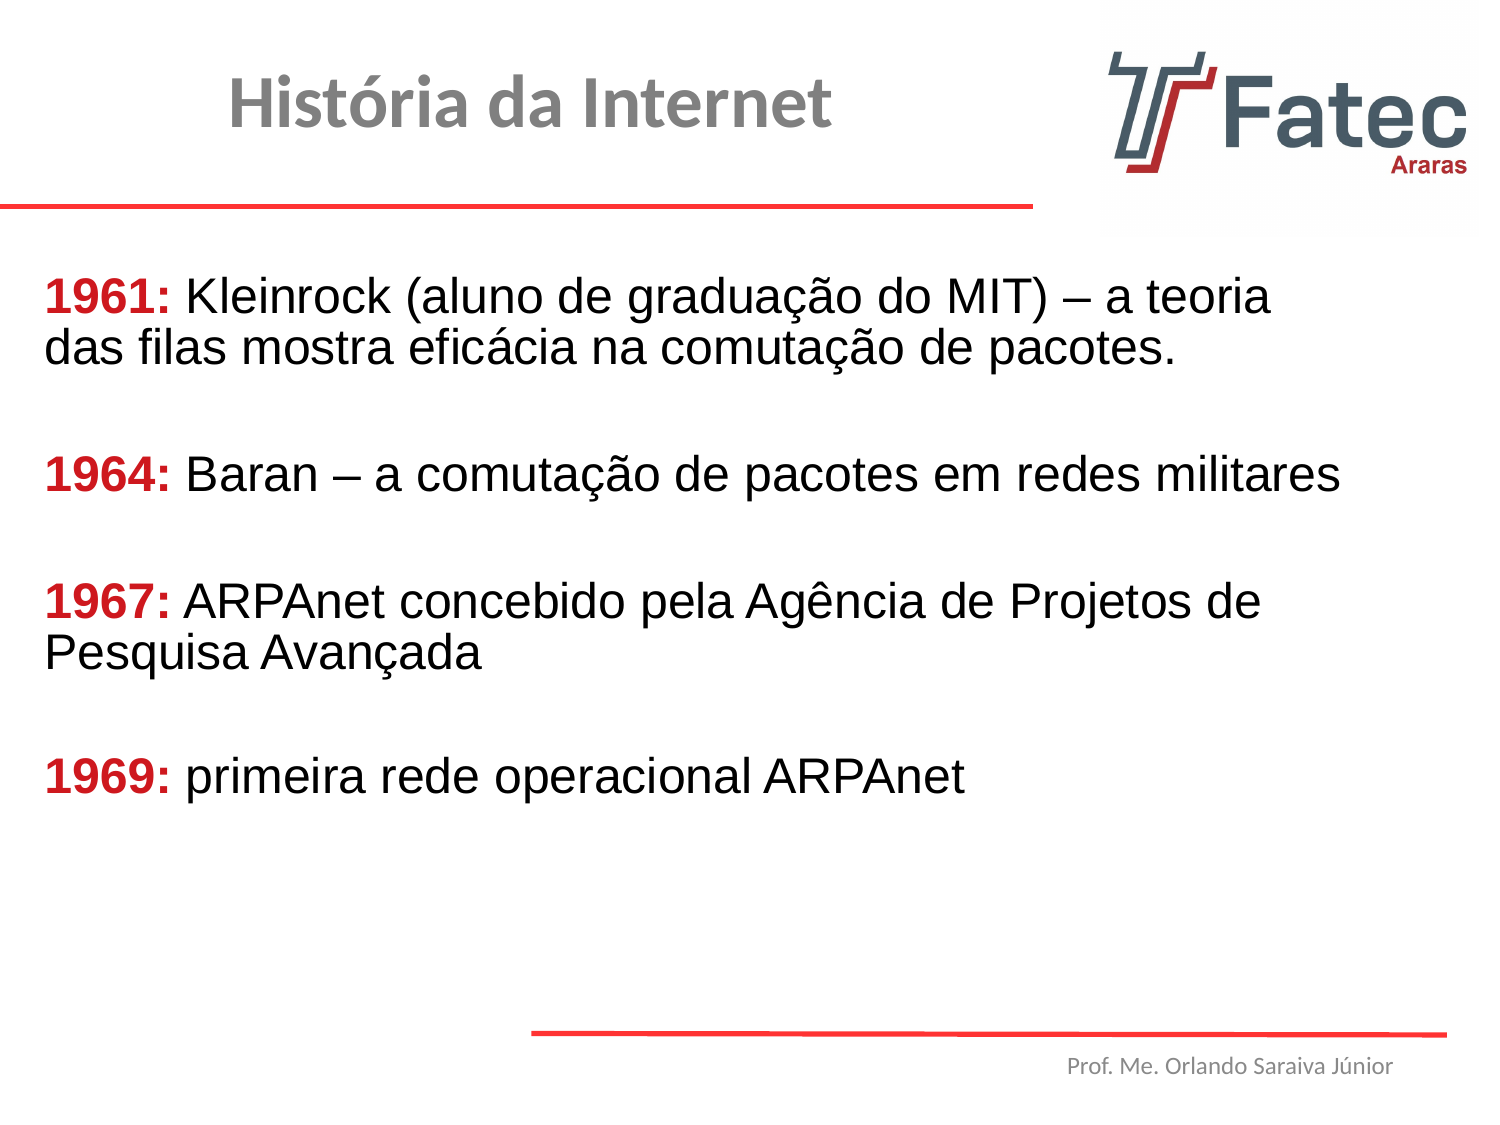

História da Internet
# 1961: Kleinrock (aluno de graduação do MIT) – a teoria das filas mostra eficácia na comutação de pacotes.
1964: Baran – a comutação de pacotes em redes militares
1967: ARPAnet concebido pela Agência de Projetos de Pesquisa Avançada
1969: primeira rede operacional ARPAnet